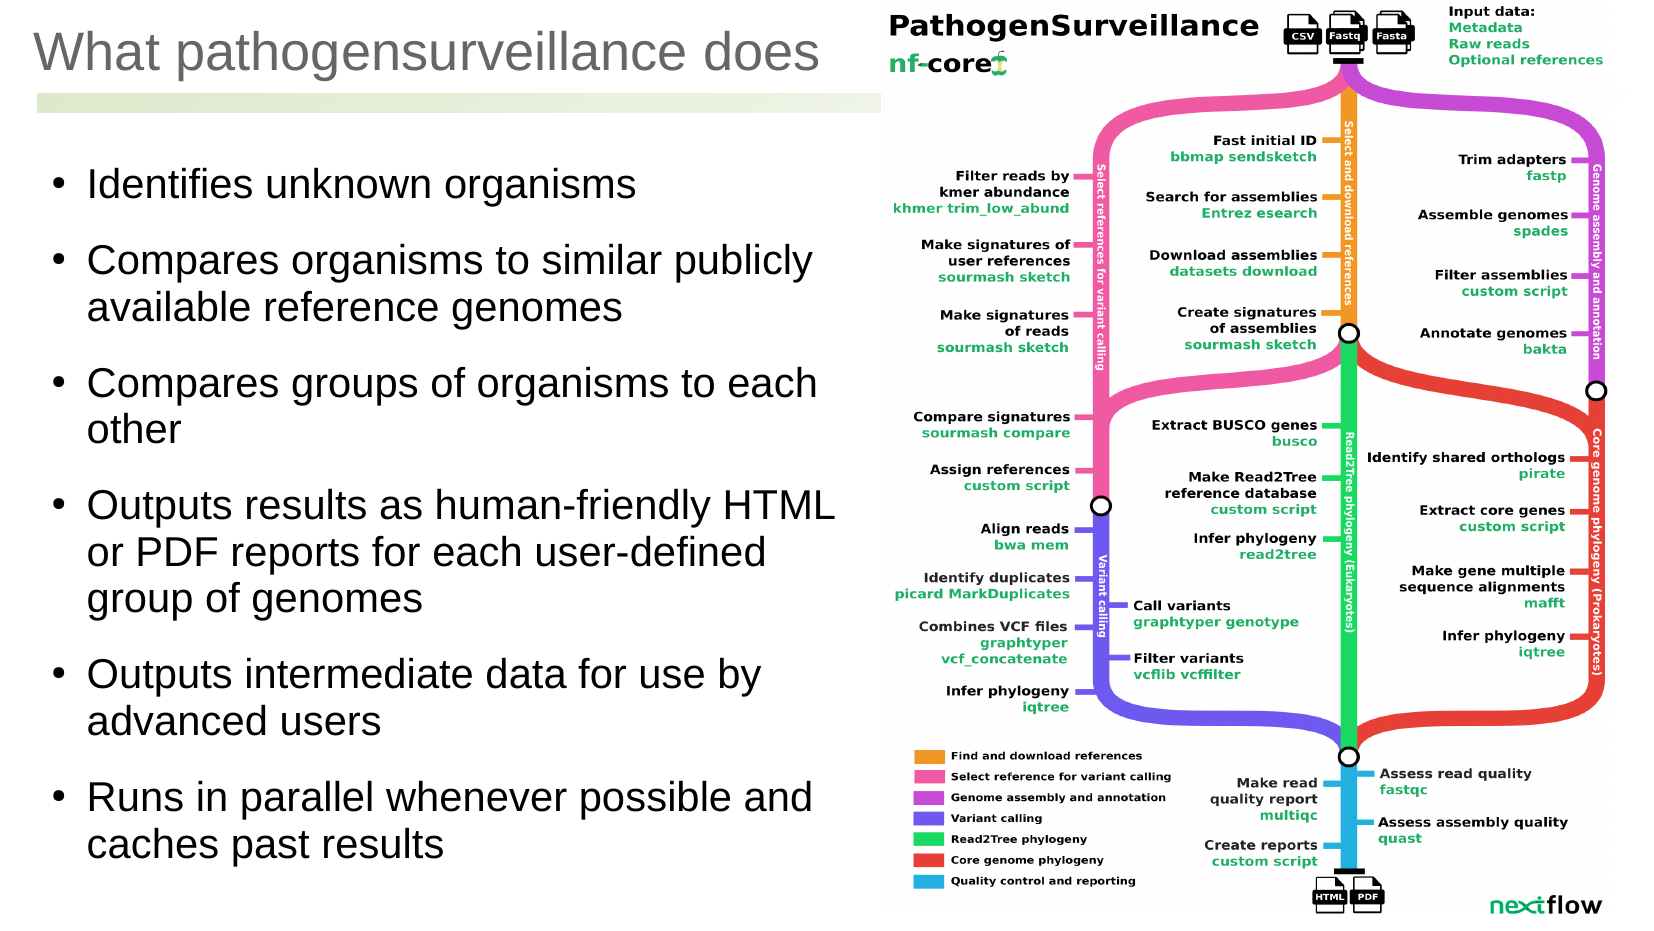

What pathogensurveillance does
Identifies unknown organisms
Compares organisms to similar publicly available reference genomes
Compares groups of organisms to each other
Outputs results as human-friendly HTML or PDF reports for each user-defined group of genomes
Outputs intermediate data for use by advanced users
Runs in parallel whenever possible and caches past results